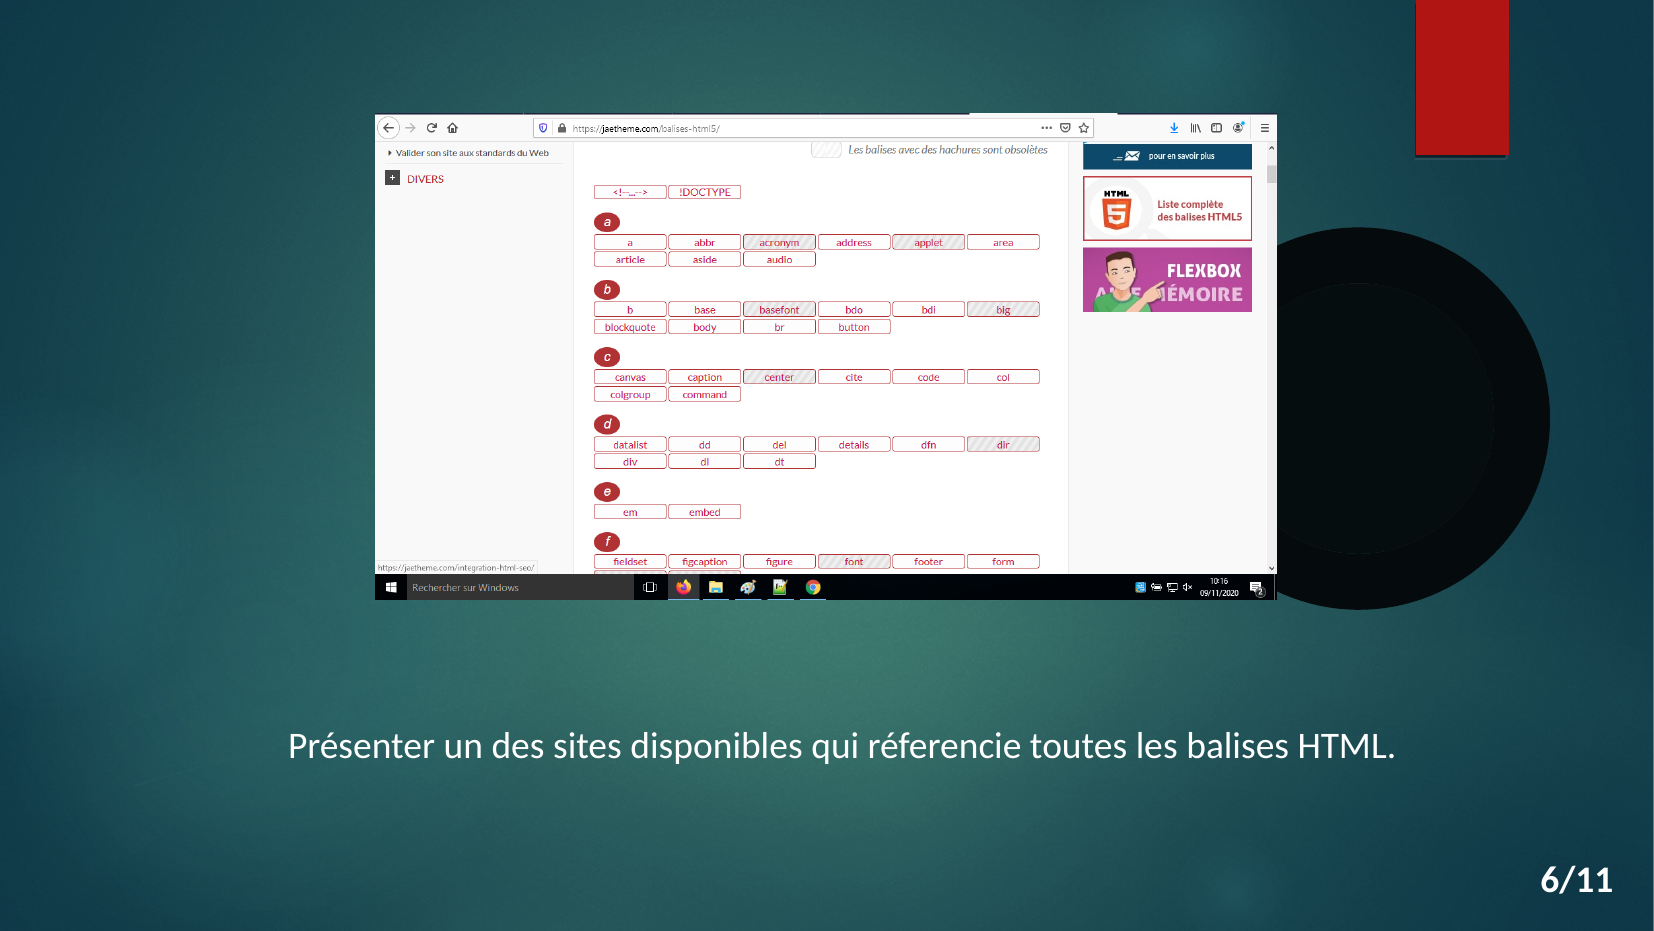

Présenter un des sites disponibles qui réferencie toutes les balises HTML.
6/11